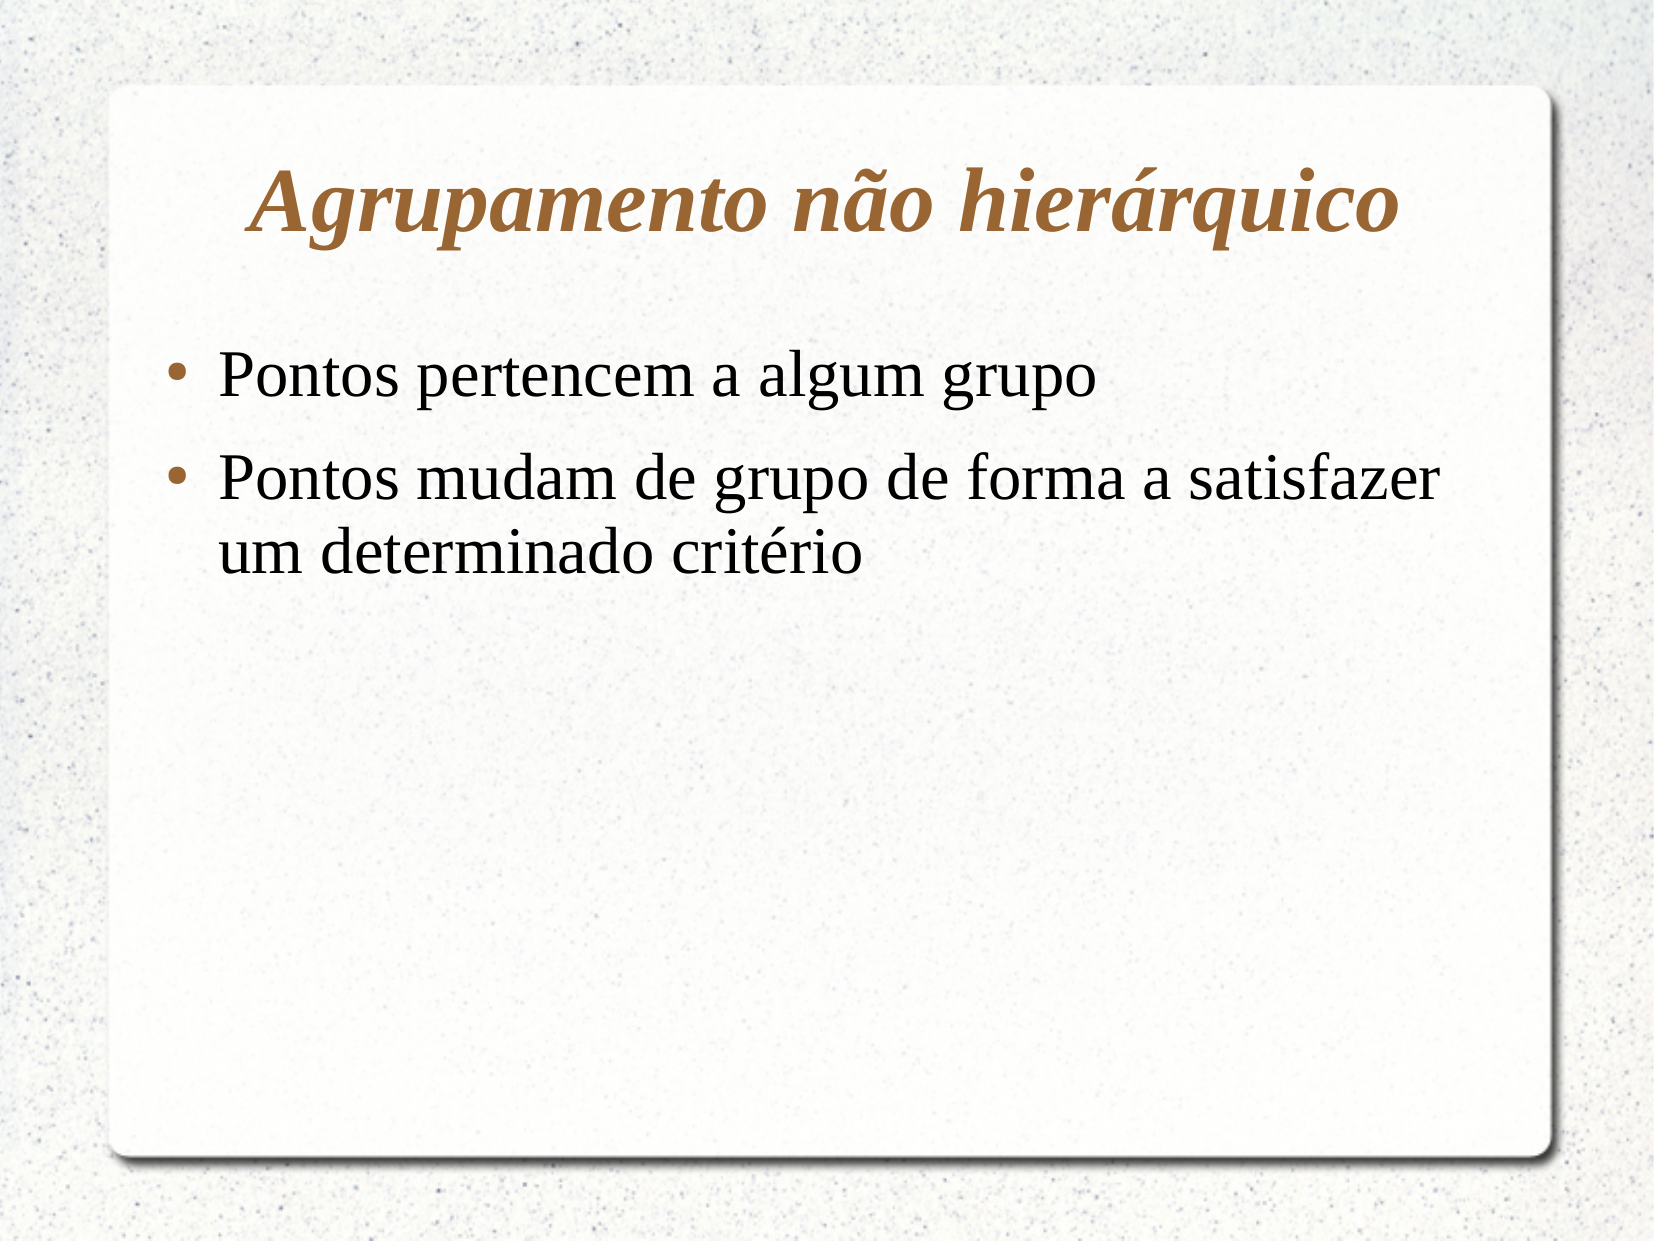

# Agrupamento não hierárquico
Pontos pertencem a algum grupo
Pontos mudam de grupo de forma a satisfazer um determinado critério